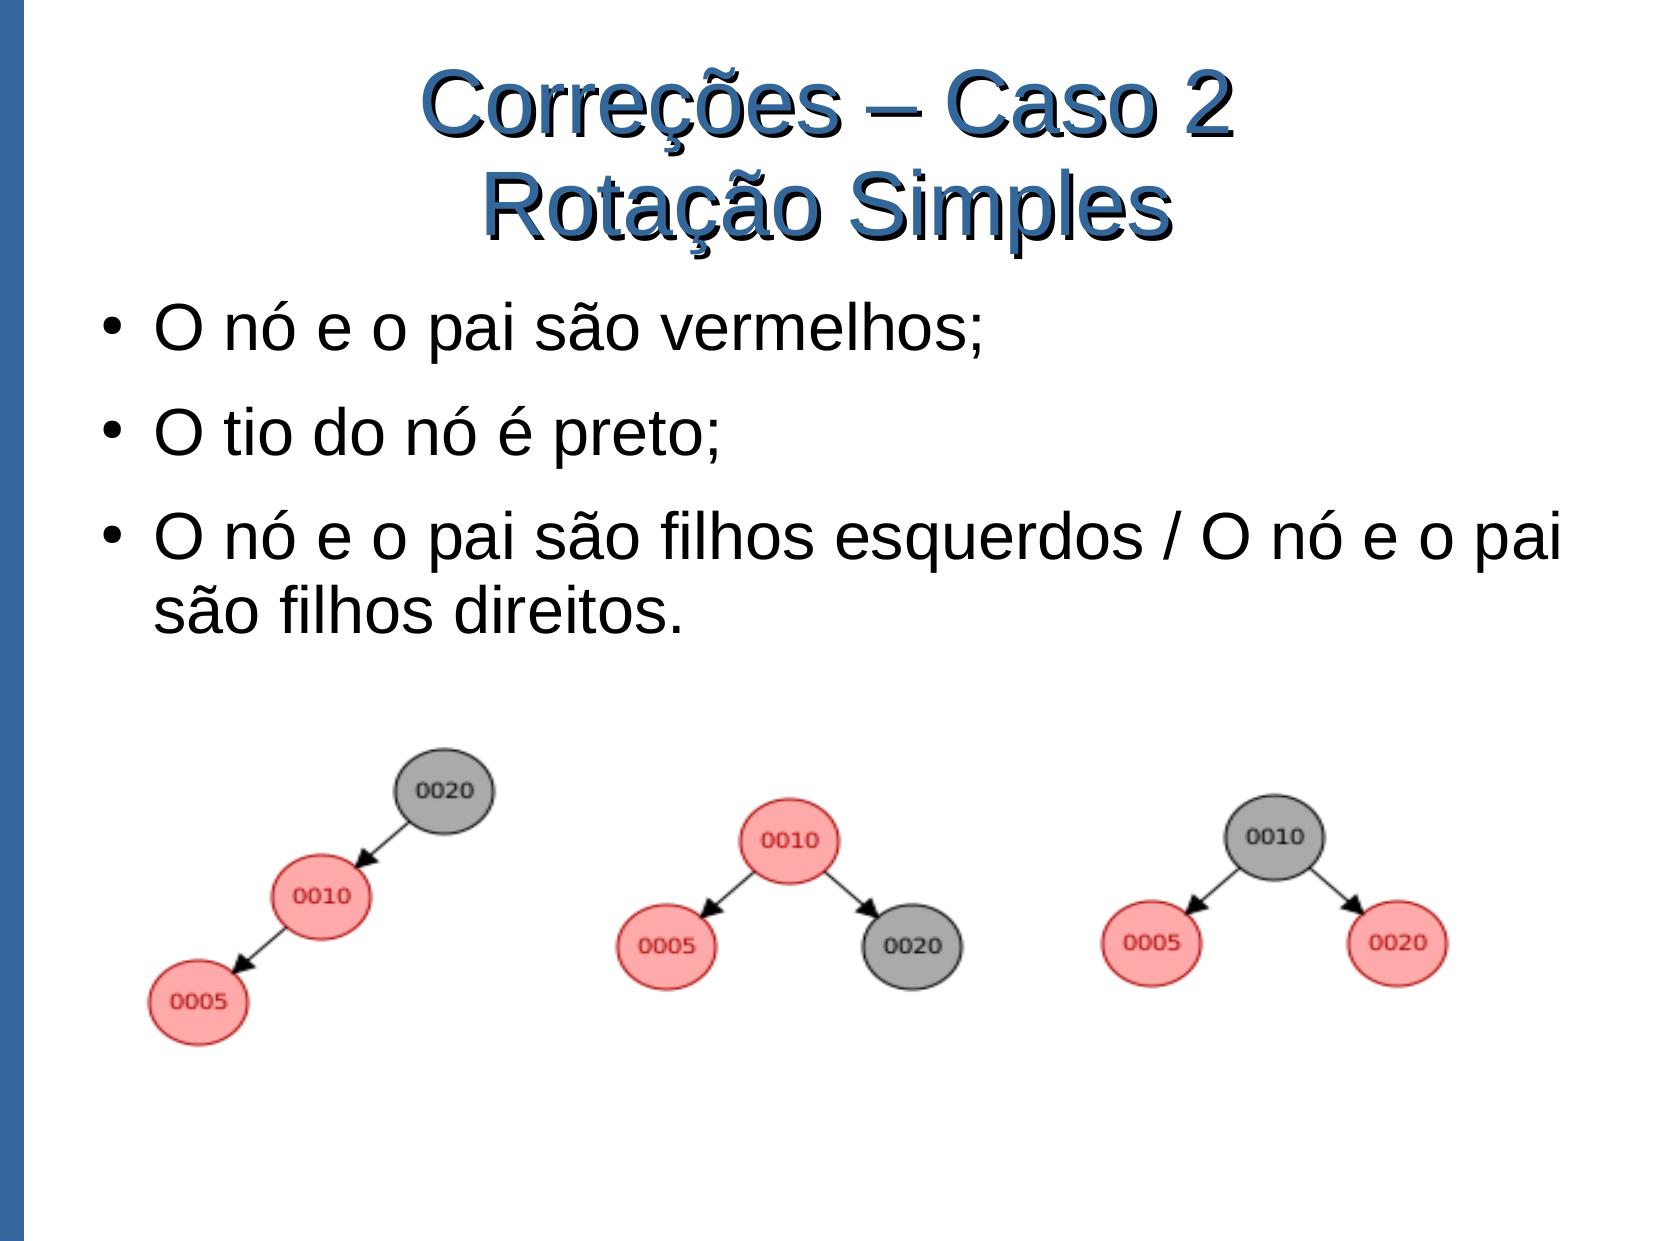

# Correções – Caso 2 Rotação Simples
O nó e o pai são vermelhos;
O tio do nó é preto;
O nó e o pai são filhos esquerdos / O nó e o pai são filhos direitos.